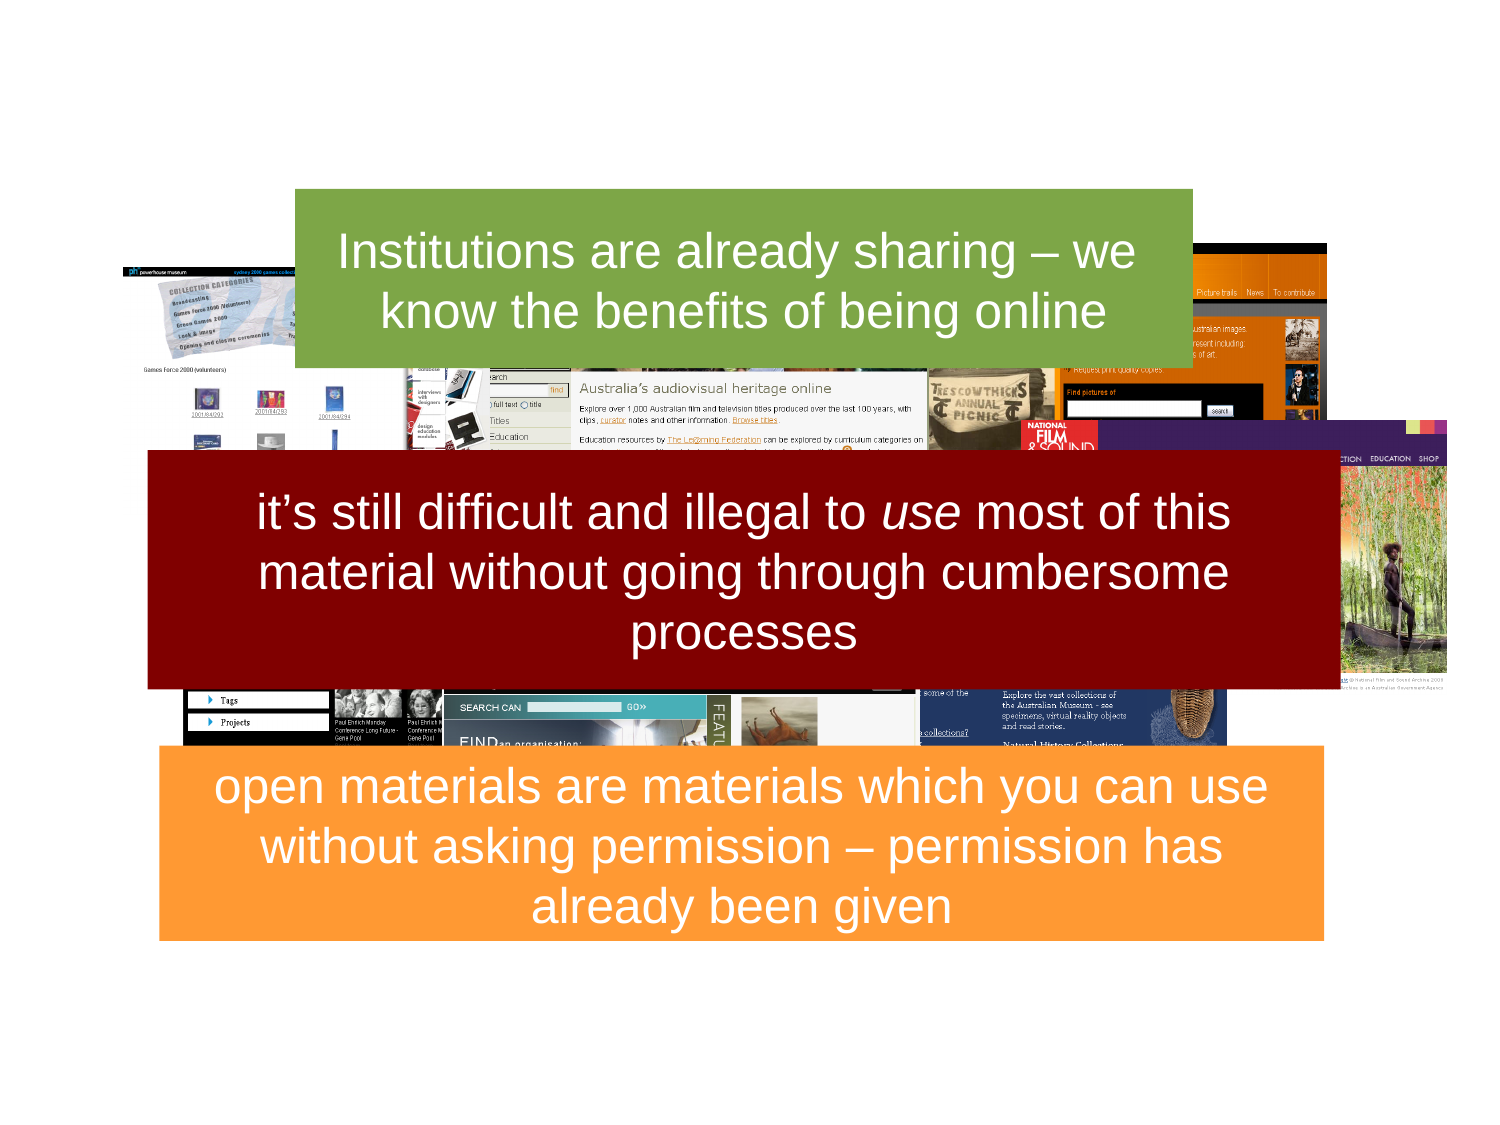

Institutions are already sharing – we know the benefits of being online
it’s still difficult and illegal to use most of this material without going through cumbersome processes
open materials are materials which you can use without asking permission – permission has already been given